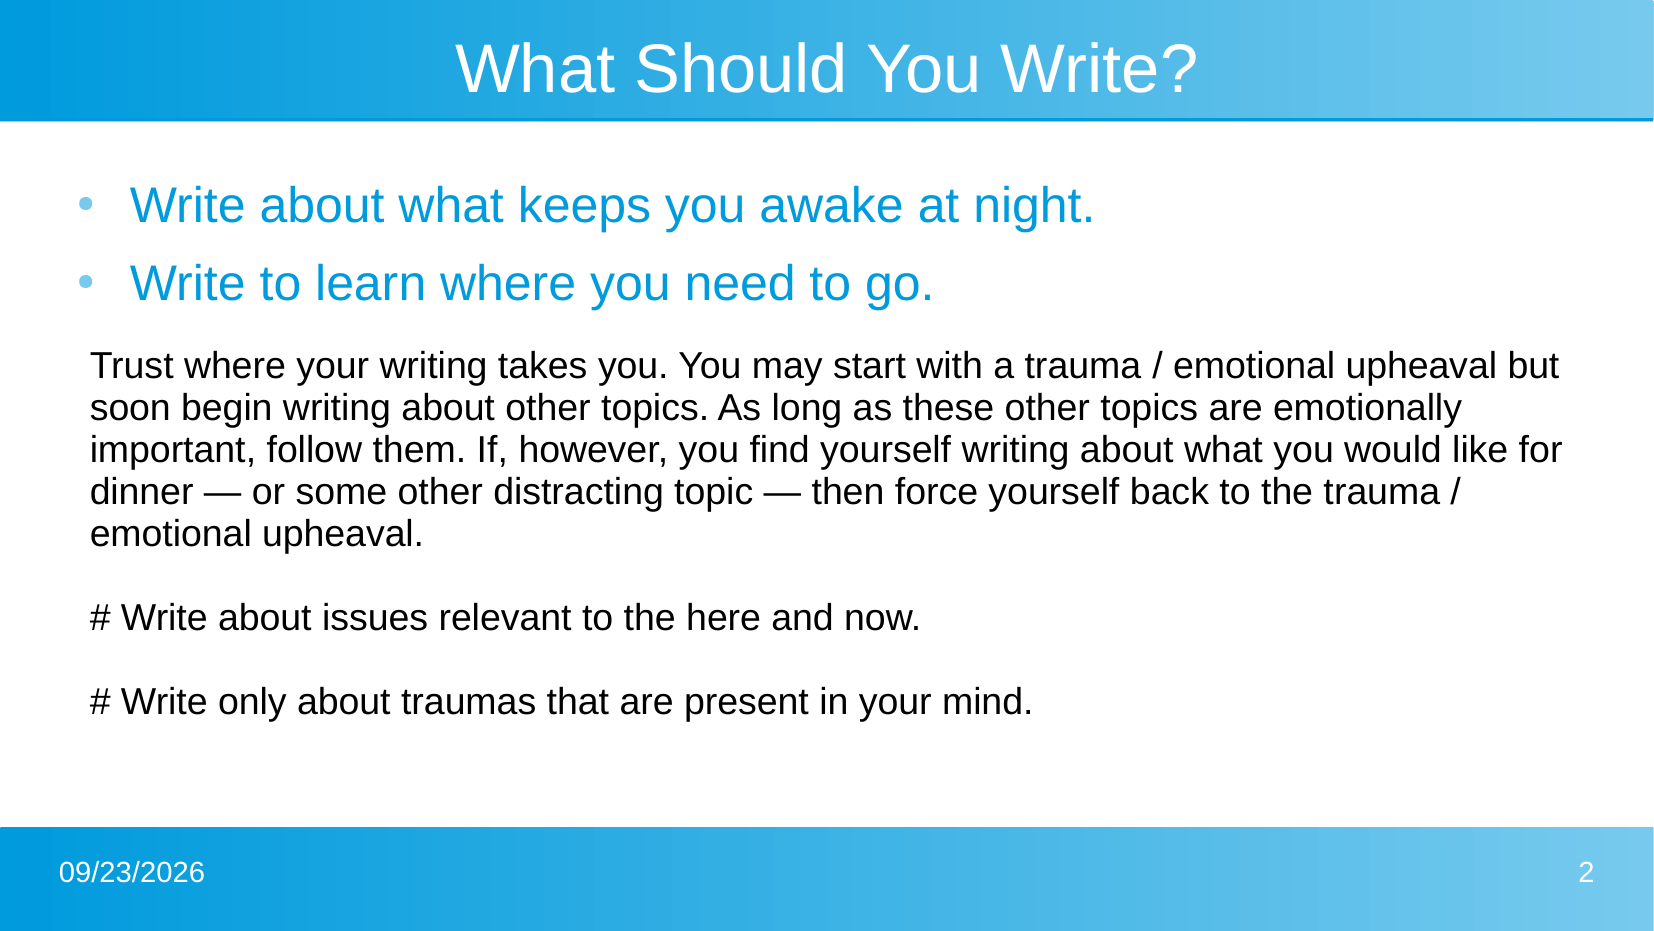

# What Should You Write?
Write about what keeps you awake at night.
Write to learn where you need to go.
Trust where your writing takes you. You may start with a trauma / emotional upheaval but soon begin writing about other topics. As long as these other topics are emotionally important, follow them. If, however, you find yourself writing about what you would like for dinner — or some other distracting topic — then force yourself back to the trauma / emotional upheaval.
# Write about issues relevant to the here and now.
# Write only about traumas that are present in your mind.
2